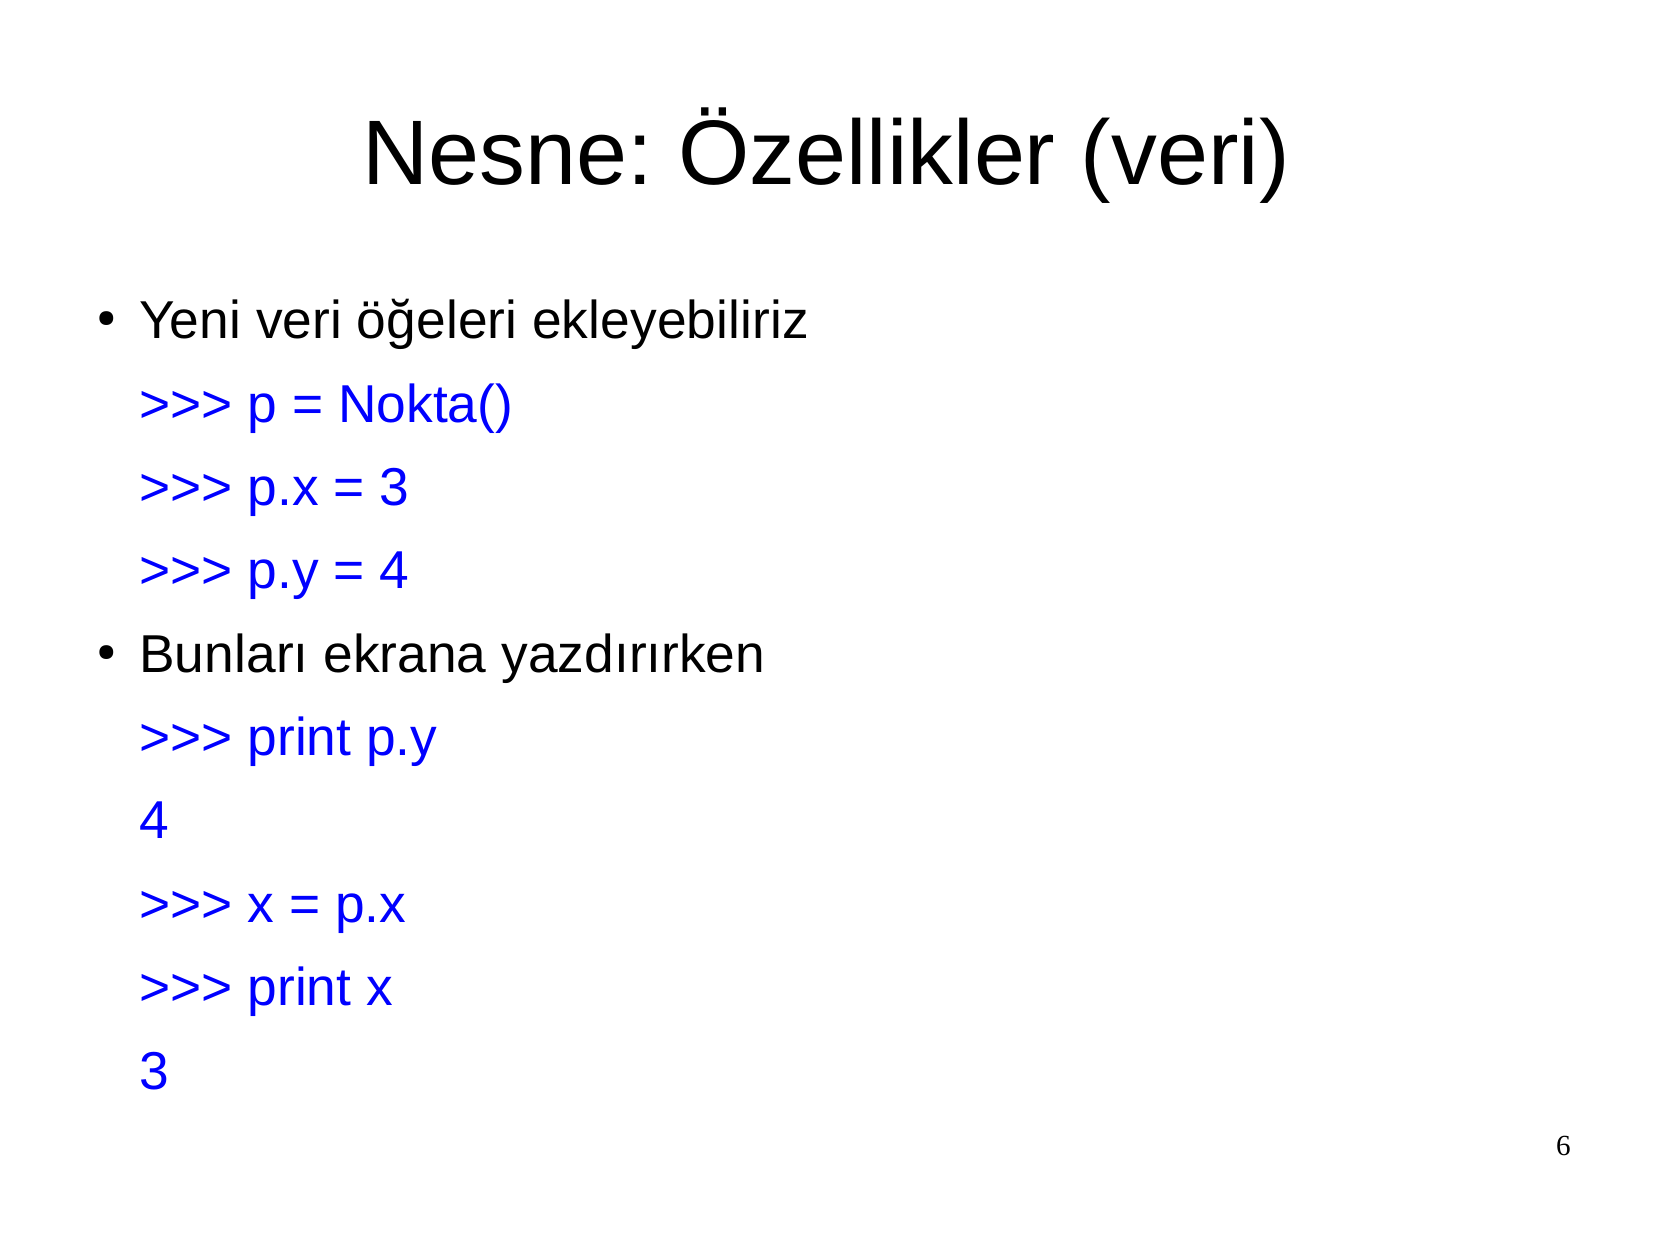

# Nesne: Özellikler (veri)
Yeni veri öğeleri ekleyebiliriz
>>> p = Nokta()
>>> p.x = 3
>>> p.y = 4
Bunları ekrana yazdırırken
>>> print p.y
4
>>> x = p.x
>>> print x
3
6